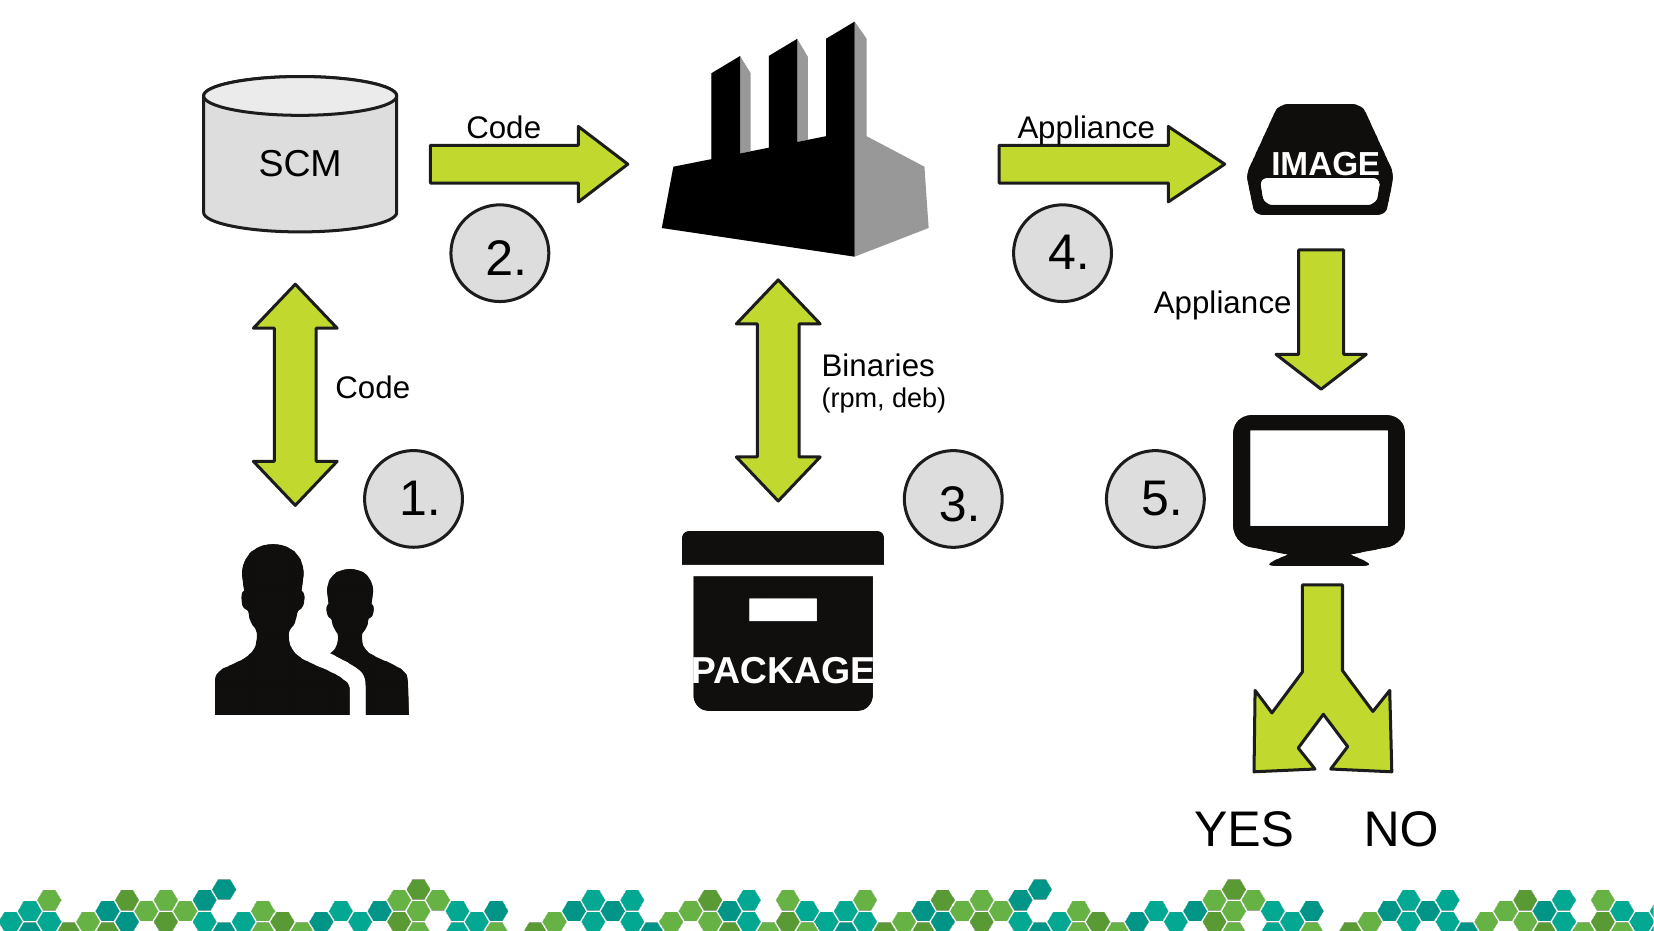

SCM
Code
Appliance
 IMAGE
4.
2.
Appliance
Binaries
(rpm, deb)
Code
1.
5.
3.
PACKAGE
YES
NO